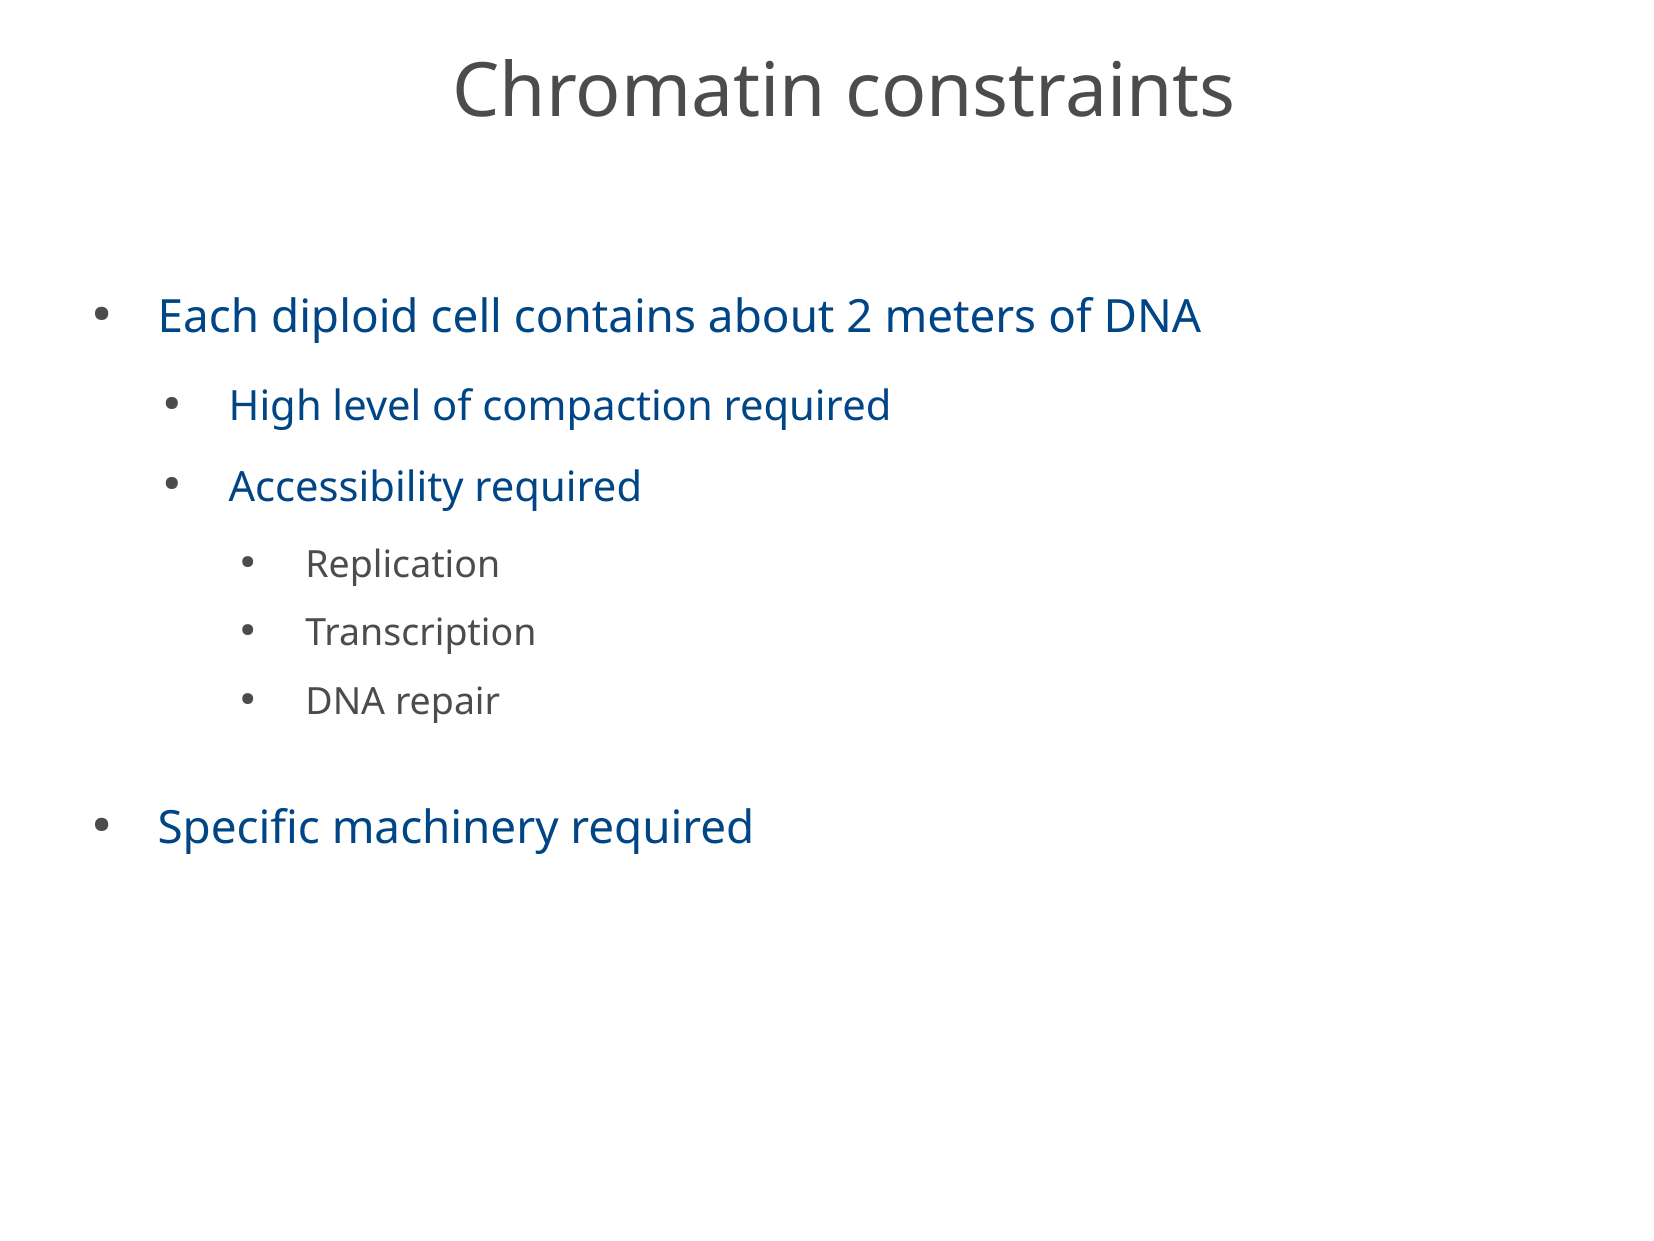

# Chromatin constraints
Each diploid cell contains about 2 meters of DNA
High level of compaction required
Accessibility required
Replication
Transcription
DNA repair
Specific machinery required